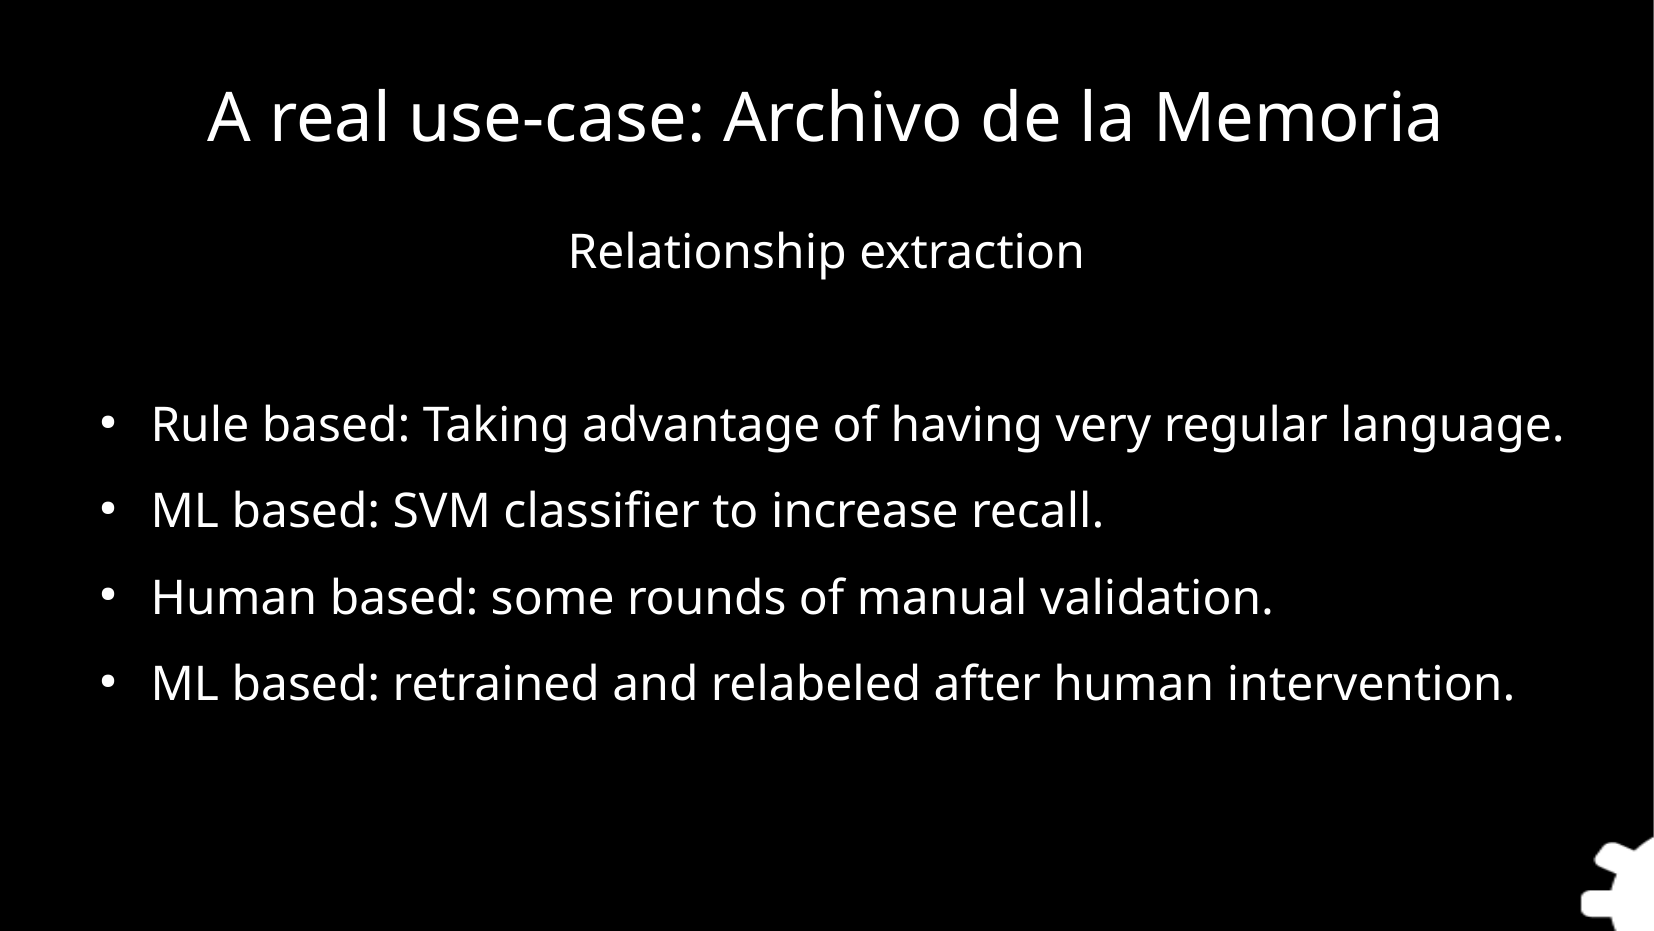

# A real use-case: Archivo de la Memoria
Relationship extraction
Rule based: Taking advantage of having very regular language.
ML based: SVM classifier to increase recall.
Human based: some rounds of manual validation.
ML based: retrained and relabeled after human intervention.